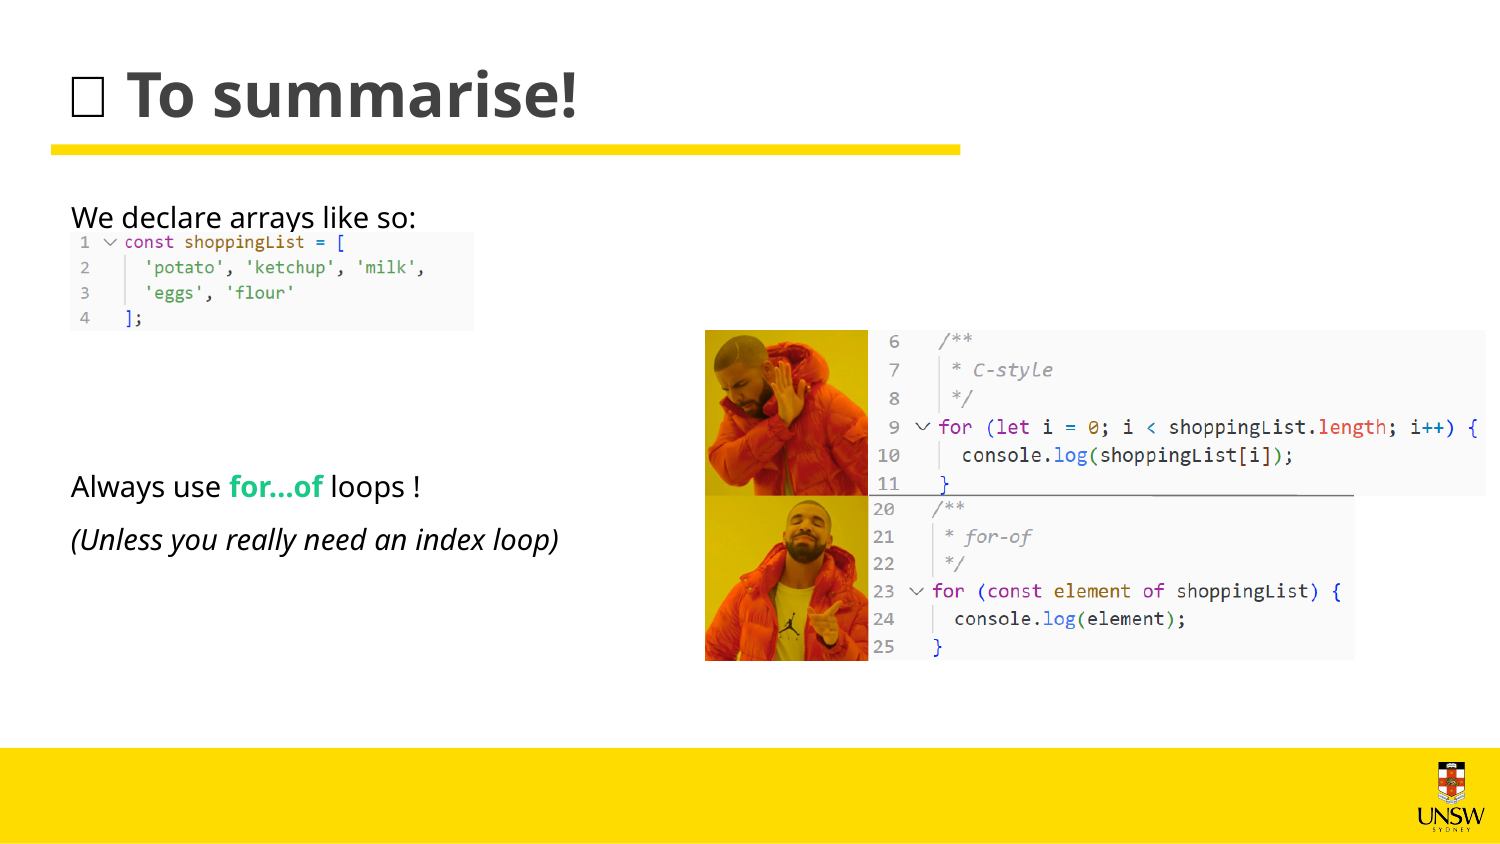

✅ To summarise!
We declare arrays like so:
Always use for…of loops !
(Unless you really need an index loop)